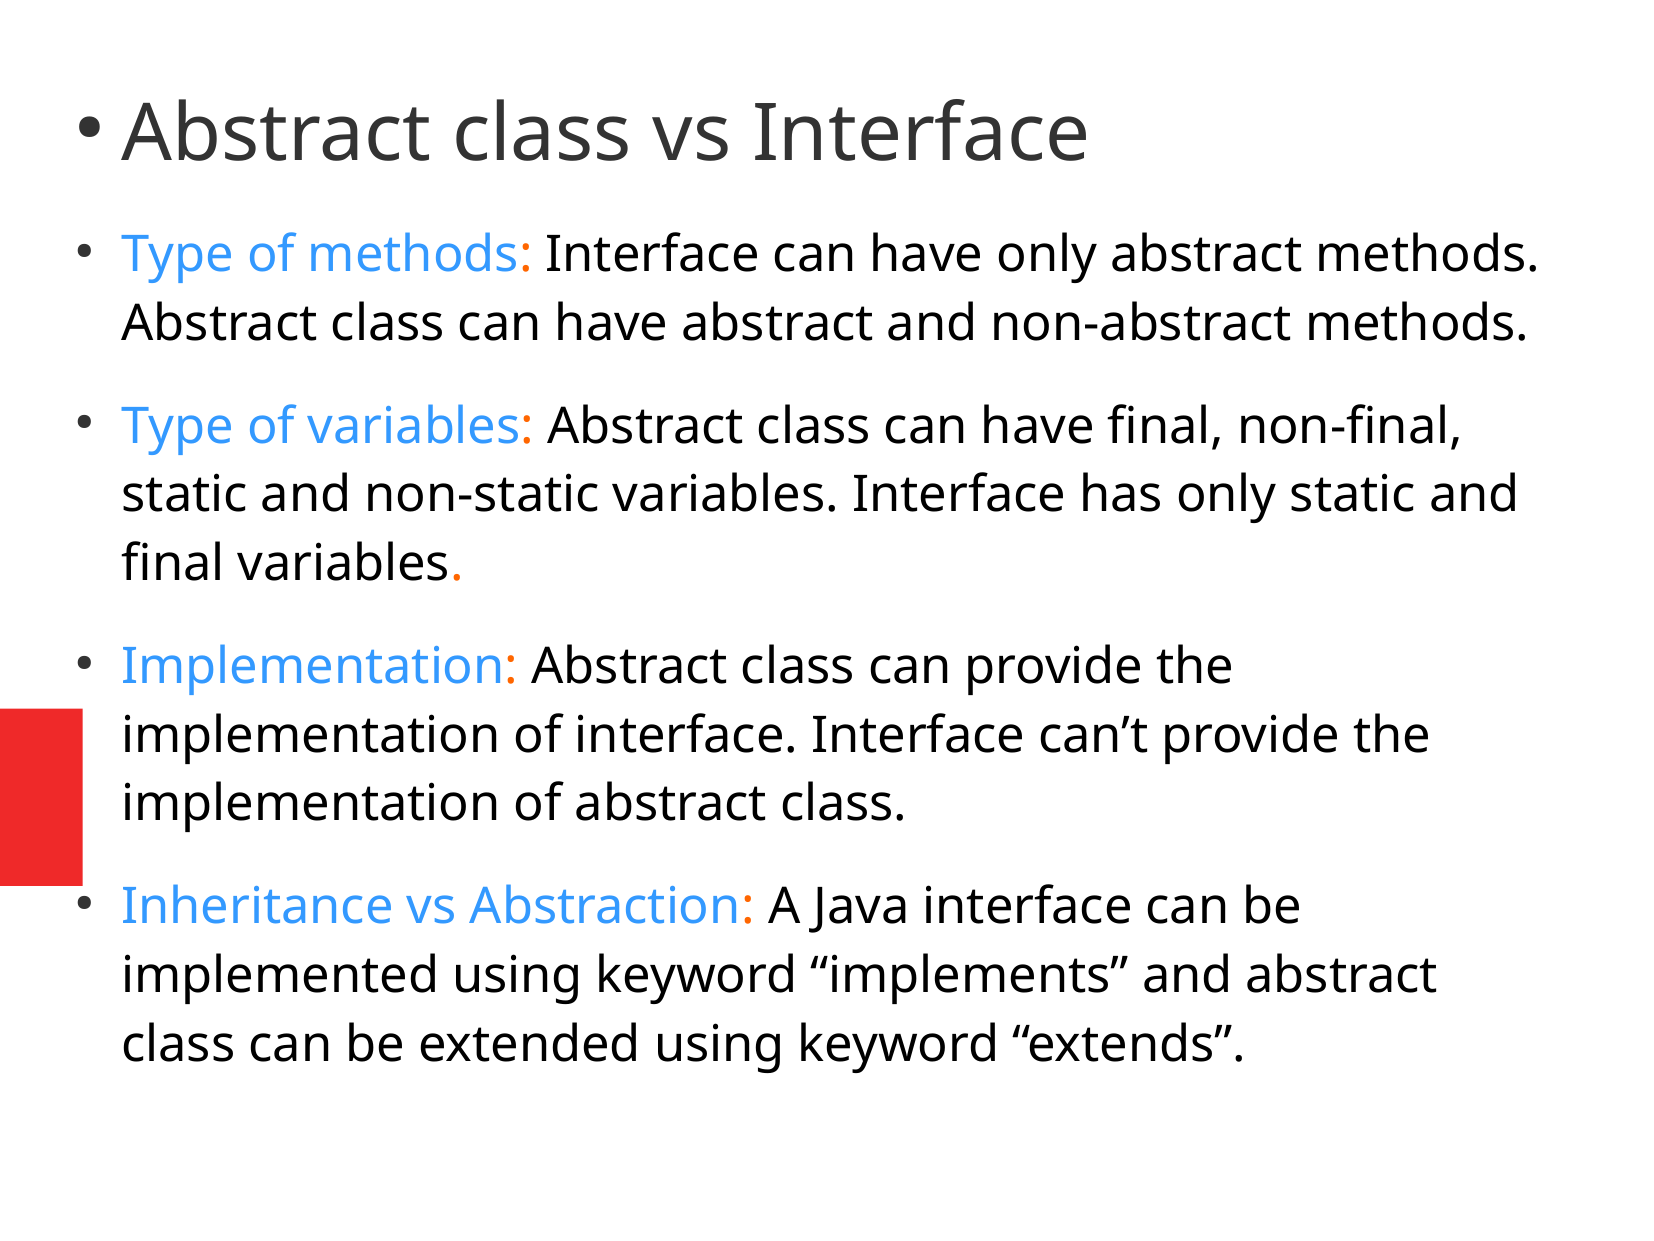

# Abstract class vs Interface
Type of methods: Interface can have only abstract methods. Abstract class can have abstract and non-abstract methods.
Type of variables: Abstract class can have final, non-final, static and non-static variables. Interface has only static and final variables.
Implementation: Abstract class can provide the implementation of interface. Interface can’t provide the implementation of abstract class.
Inheritance vs Abstraction: A Java interface can be implemented using keyword “implements” and abstract class can be extended using keyword “extends”.